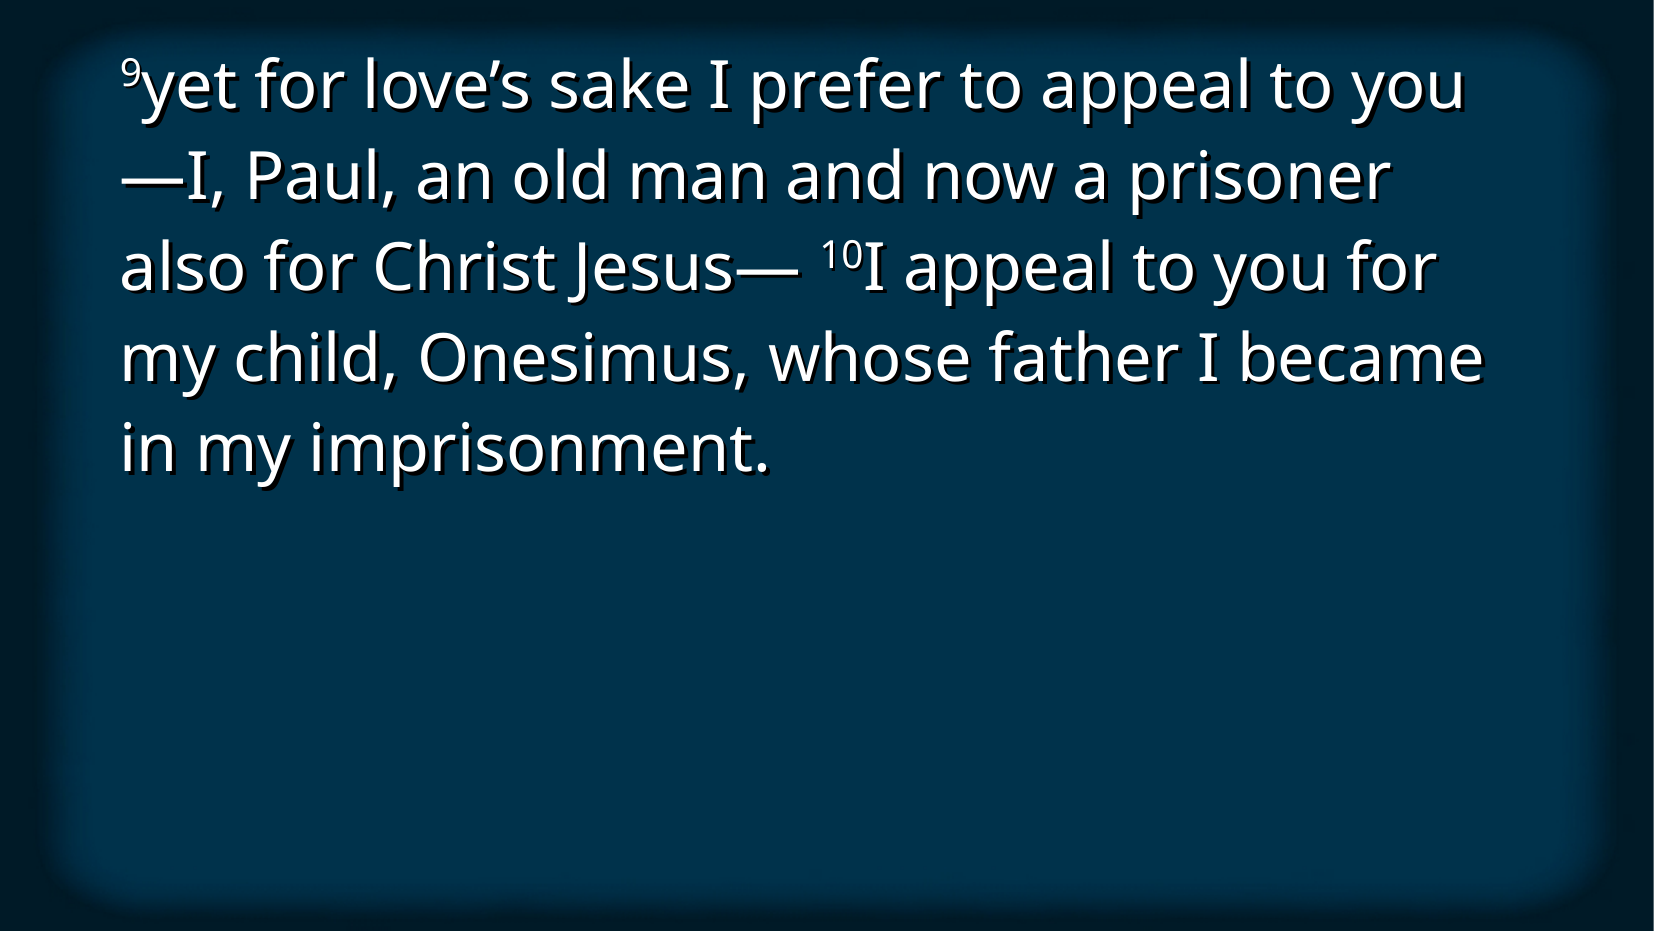

9yet for love’s sake I prefer to appeal to you—I, Paul, an old man and now a prisoner also for Christ Jesus— 10I appeal to you for my child, Onesimus, whose father I became in my imprisonment.